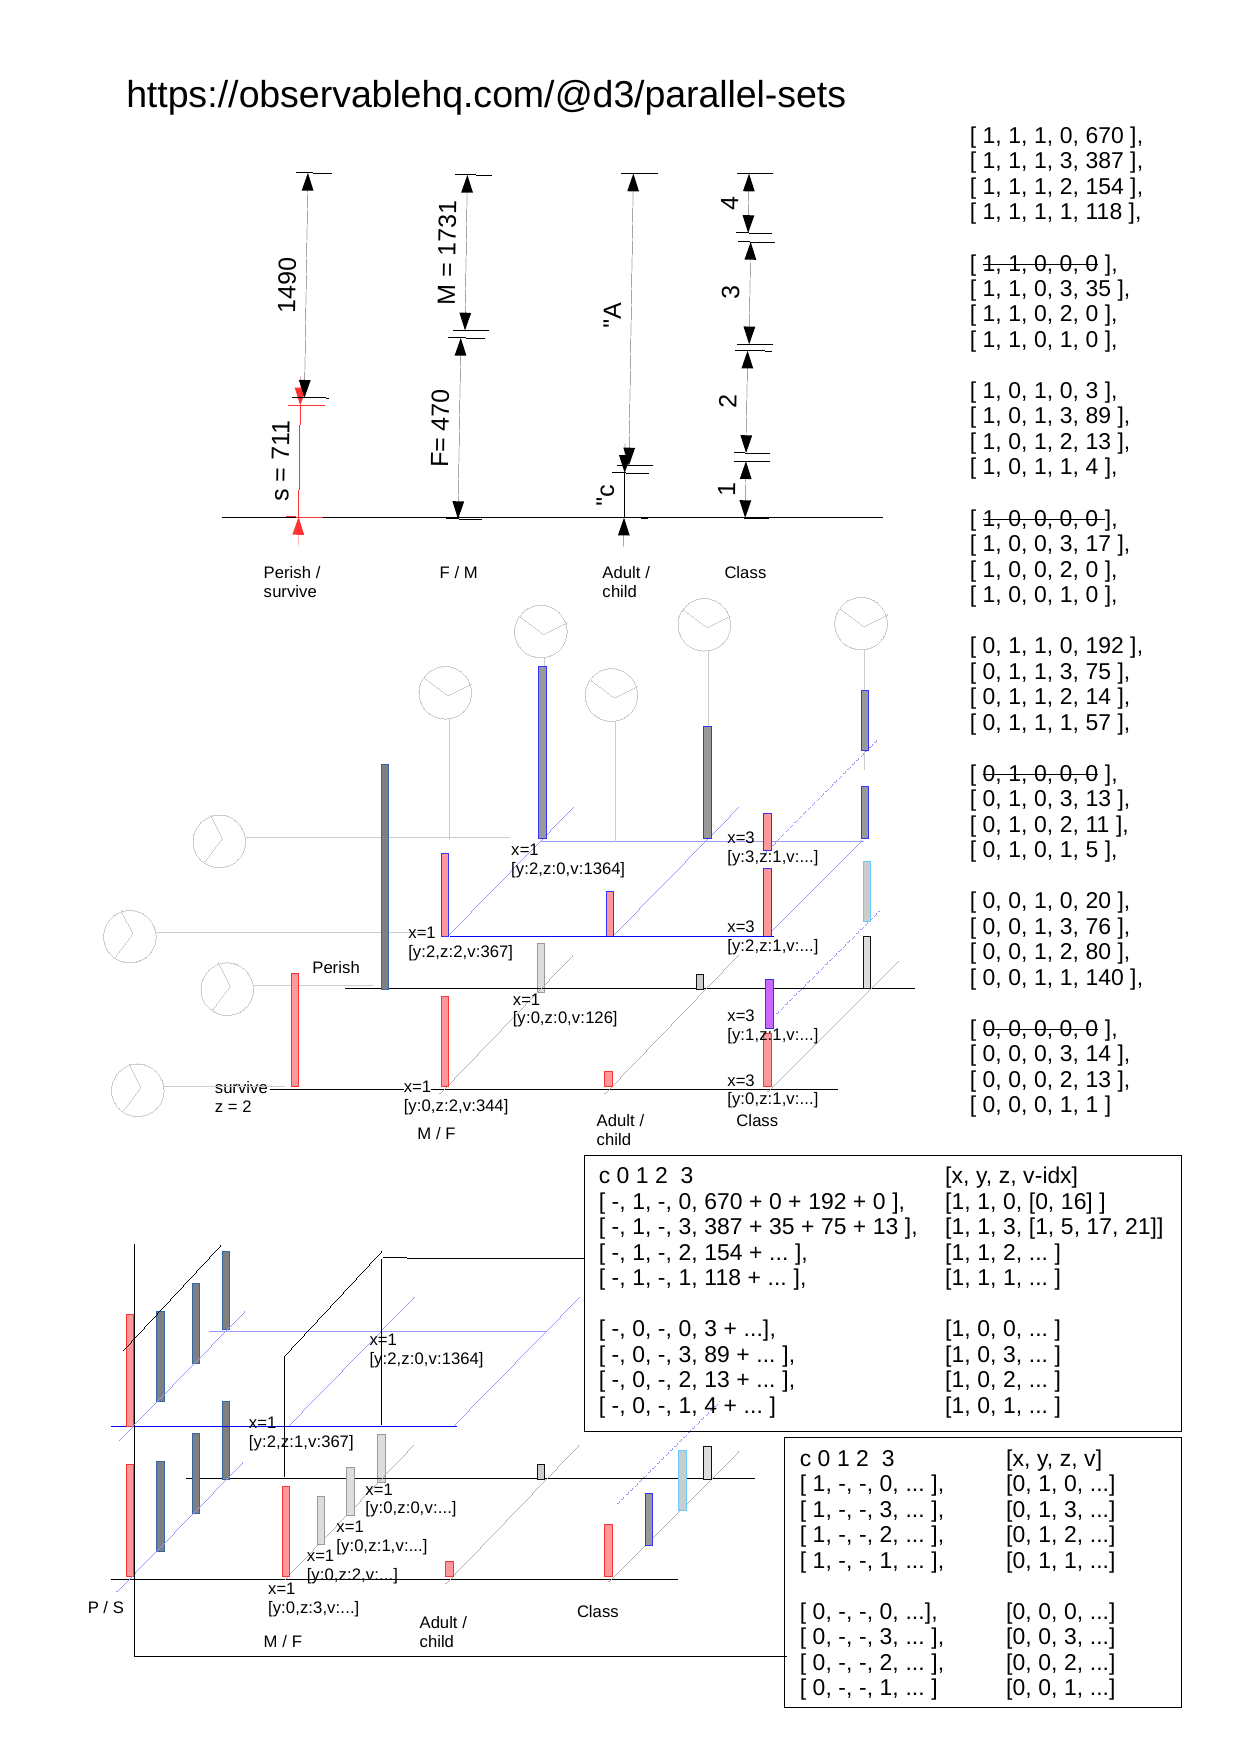

https://observablehq.com/@d3/parallel-sets
 [ 1, 1, 1, 0, 670 ],
 [ 1, 1, 1, 3, 387 ],
 [ 1, 1, 1, 2, 154 ],
 [ 1, 1, 1, 1, 118 ],
 [ 1, 1, 0, 0, 0 ],
 [ 1, 1, 0, 3, 35 ],
 [ 1, 1, 0, 2, 0 ],
 [ 1, 1, 0, 1, 0 ],
 [ 1, 0, 1, 0, 3 ],
 [ 1, 0, 1, 3, 89 ],
 [ 1, 0, 1, 2, 13 ],
 [ 1, 0, 1, 1, 4 ],
 [ 1, 0, 0, 0, 0 ],
 [ 1, 0, 0, 3, 17 ],
 [ 1, 0, 0, 2, 0 ],
 [ 1, 0, 0, 1, 0 ],
 [ 0, 1, 1, 0, 192 ],
 [ 0, 1, 1, 3, 75 ],
 [ 0, 1, 1, 2, 14 ],
 [ 0, 1, 1, 1, 57 ],
 [ 0, 1, 0, 0, 0 ],
 [ 0, 1, 0, 3, 13 ],
 [ 0, 1, 0, 2, 11 ],
 [ 0, 1, 0, 1, 5 ],
 [ 0, 0, 1, 0, 20 ],
 [ 0, 0, 1, 3, 76 ],
 [ 0, 0, 1, 2, 80 ],
 [ 0, 0, 1, 1, 140 ],
 [ 0, 0, 0, 0, 0 ],
 [ 0, 0, 0, 3, 14 ],
 [ 0, 0, 0, 2, 13 ],
 [ 0, 0, 0, 1, 1 ]
Perish / survive
F / M
Adult / child
Class
x=3
[y:3,z:1,v:...]
x=1
[y:2,z:0,v:1364]
x=3
[y:2,z:1,v:...]
x=1
[y:2,z:2,v:367]
Perish
x=1
[y:0,z:0,v:126]
x=3
[y:1,z:1,v:...]
x=3
[y:0,z:1,v:...]
x=1
[y:0,z:2,v:344]
survive
z = 2
Adult / child
Class
M / F
c 0 1 2 3	[x, y, z, v-idx]
[ -, 1, -, 0, 670 + 0 + 192 + 0 ],	[1, 1, 0, [0, 16] ]
[ -, 1, -, 3, 387 + 35 + 75 + 13 ],	[1, 1, 3, [1, 5, 17, 21]]
[ -, 1, -, 2, 154 + ... ],	[1, 1, 2, ... ]
[ -, 1, -, 1, 118 + ... ],	[1, 1, 1, ... ]
[ -, 0, -, 0, 3 + ...],	[1, 0, 0, ... ]
[ -, 0, -, 3, 89 + ... ],	[1, 0, 3, ... ]
[ -, 0, -, 2, 13 + ... ],	[1, 0, 2, ... ]
[ -, 0, -, 1, 4 + ... ]	[1, 0, 1, ... ]
x=1
[y:2,z:0,v:1364]
x=1
[y:2,z:1,v:367]
c 0 1 2 3	[x, y, z, v]
[ 1, -, -, 0, ... ],	[0, 1, 0, ...]
[ 1, -, -, 3, ... ],	[0, 1, 3, ...]
[ 1, -, -, 2, ... ],	[0, 1, 2, ...]
[ 1, -, -, 1, ... ],	[0, 1, 1, ...]
[ 0, -, -, 0, ...],	[0, 0, 0, ...]
[ 0, -, -, 3, ... ],	[0, 0, 3, ...]
[ 0, -, -, 2, ... ],	[0, 0, 2, ...]
[ 0, -, -, 1, ... ]	[0, 0, 1, ...]
x=1
[y:0,z:0,v:...]
x=1
[y:0,z:1,v:...]
x=1
[y:0,z:2,v:...]
x=1
[y:0,z:3,v:...]
P / S
Class
Adult / child
M / F